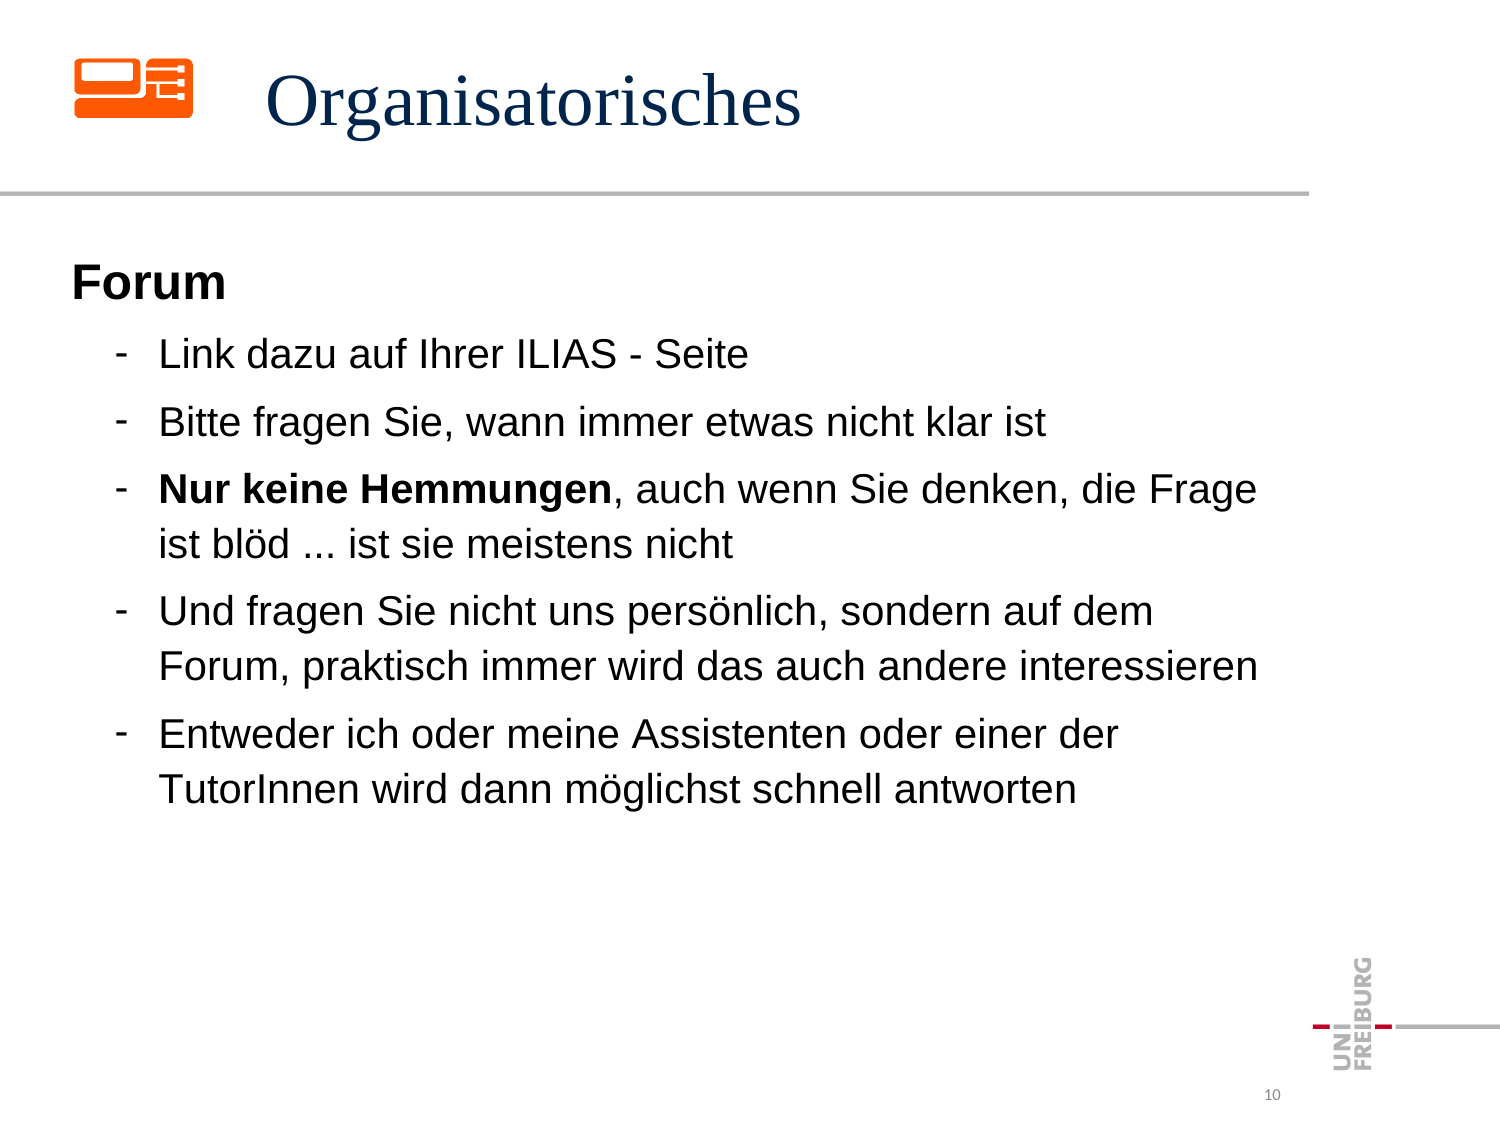

Organisatorisches
Forum
Link dazu auf Ihrer ILIAS - Seite
Bitte fragen Sie, wann immer etwas nicht klar ist
Nur keine Hemmungen, auch wenn Sie denken, die Frage ist blöd ... ist sie meistens nicht
Und fragen Sie nicht uns persönlich, sondern auf dem Forum, praktisch immer wird das auch andere interessieren
Entweder ich oder meine Assistenten oder einer der TutorInnen wird dann möglichst schnell antworten